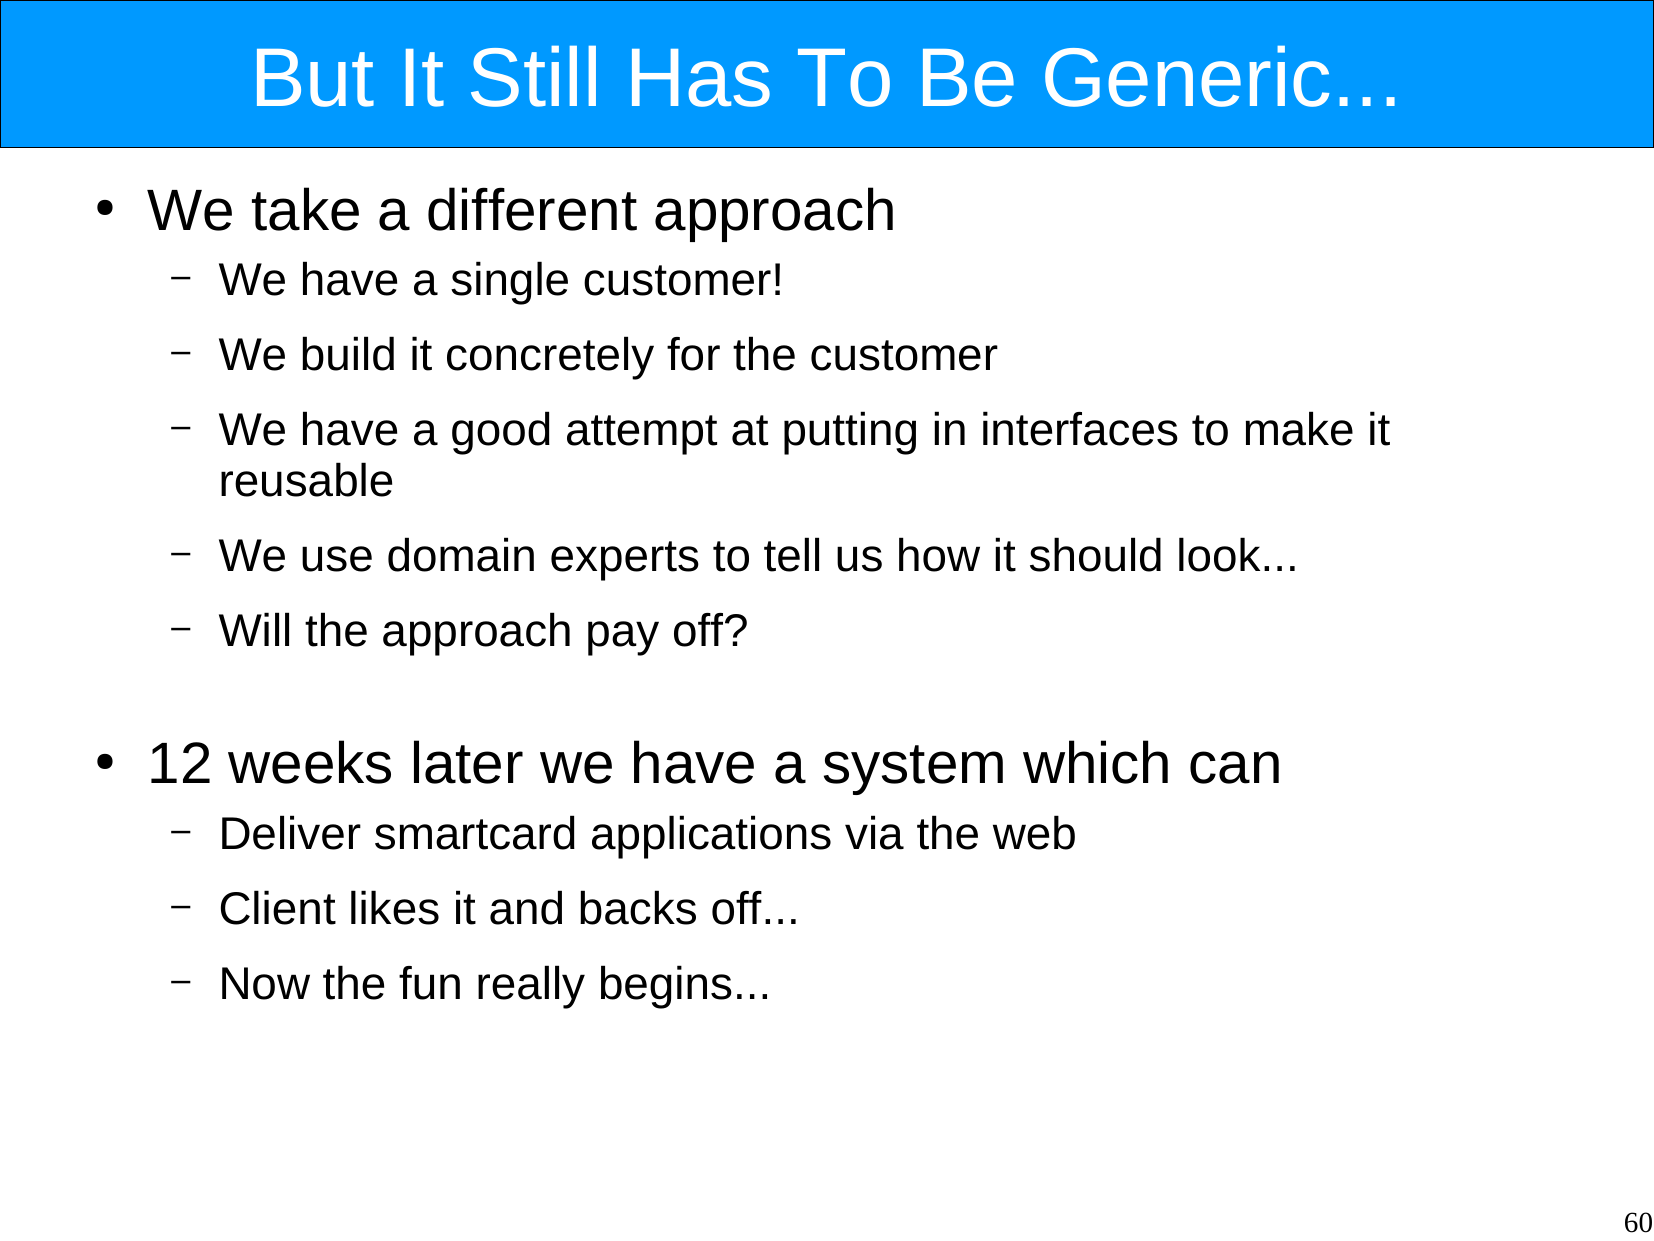

# But It Still Has To Be Generic...
We take a different approach
We have a single customer!
We build it concretely for the customer
We have a good attempt at putting in interfaces to make it reusable
We use domain experts to tell us how it should look...
Will the approach pay off?
12 weeks later we have a system which can
Deliver smartcard applications via the web
Client likes it and backs off...
Now the fun really begins...
60